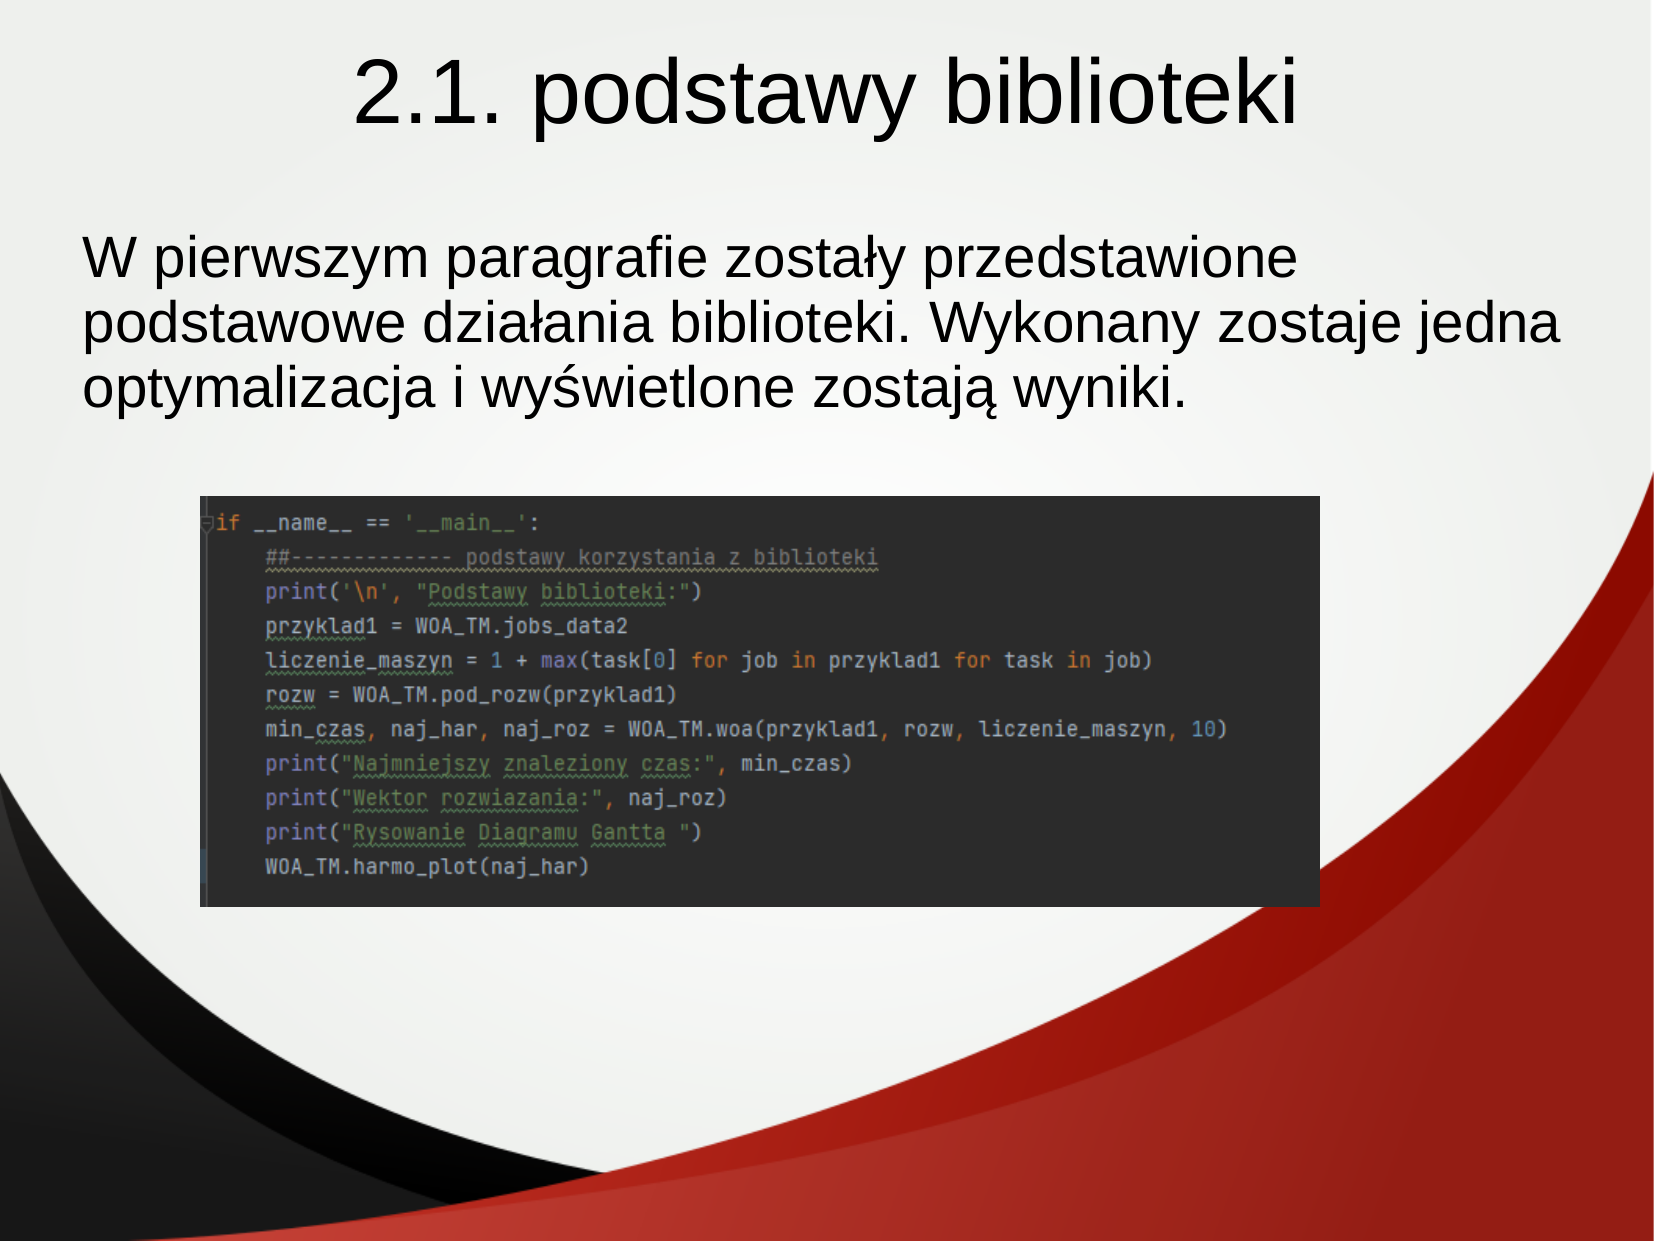

# 2.1. podstawy biblioteki
W pierwszym paragrafie zostały przedstawione podstawowe działania biblioteki. Wykonany zostaje jedna optymalizacja i wyświetlone zostają wyniki.